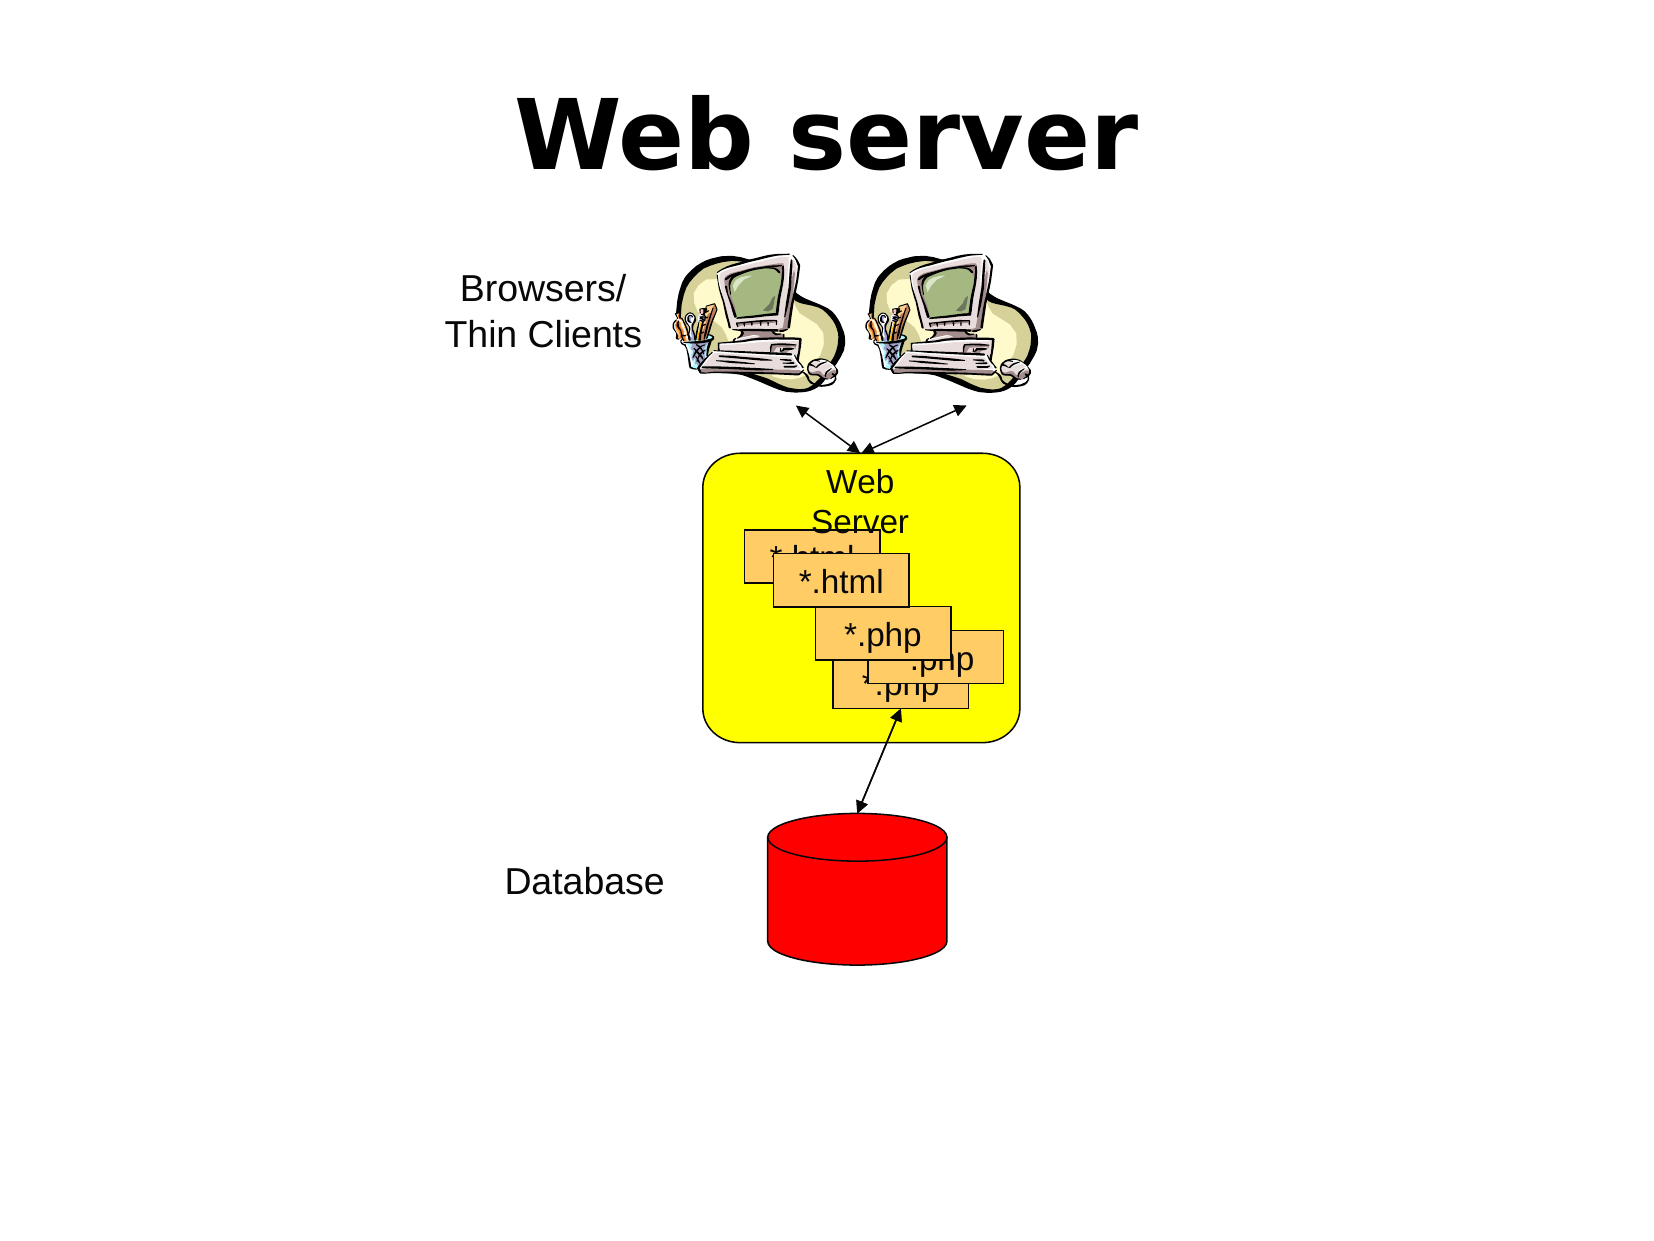

# Web server
Browsers/
Thin Clients
Web Server
*.html
*.html
*.php
*.php
*.php
Database